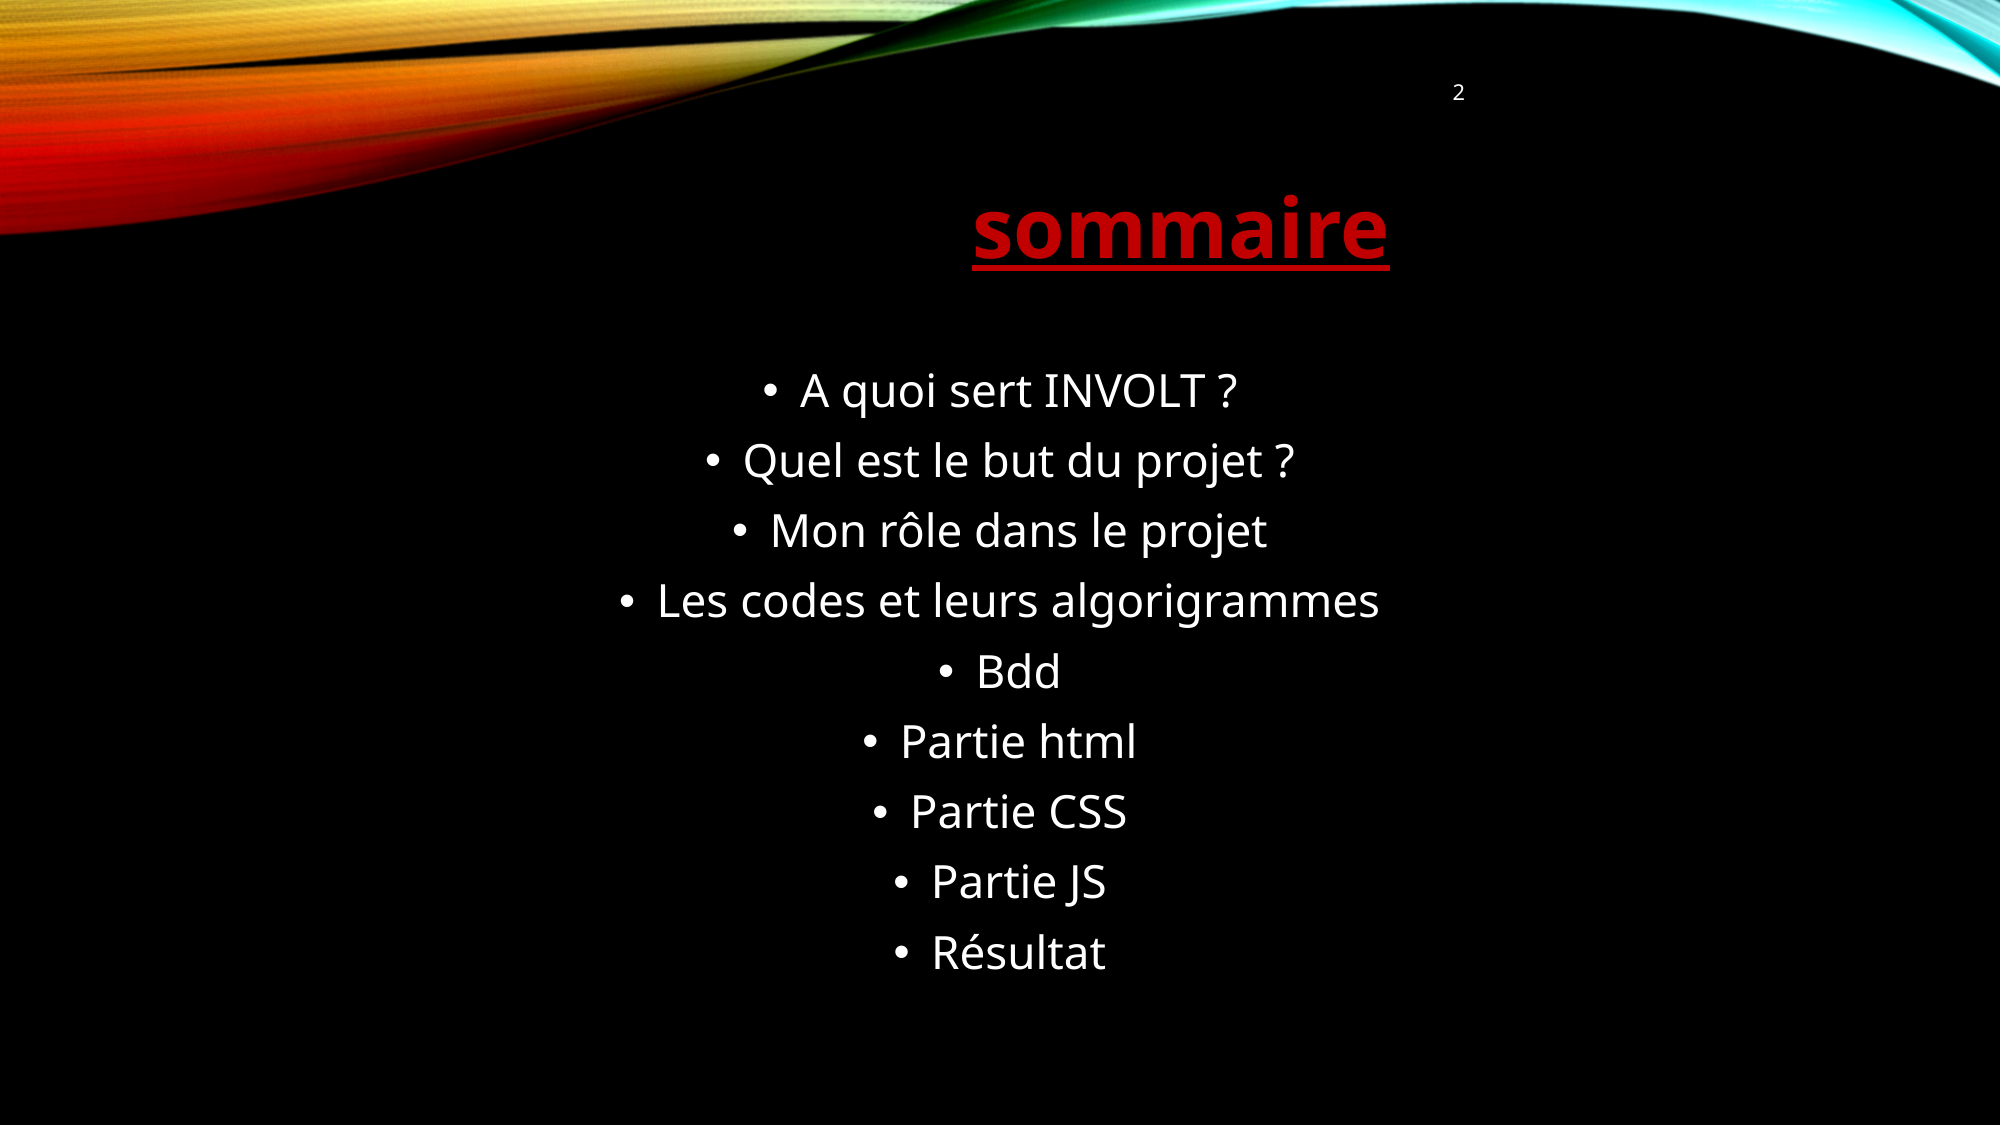

# sommaire
A quoi sert INVOLT ?
Quel est le but du projet ?
Mon rôle dans le projet
Les codes et leurs algorigrammes
Bdd
Partie html
Partie CSS
Partie JS
Résultat